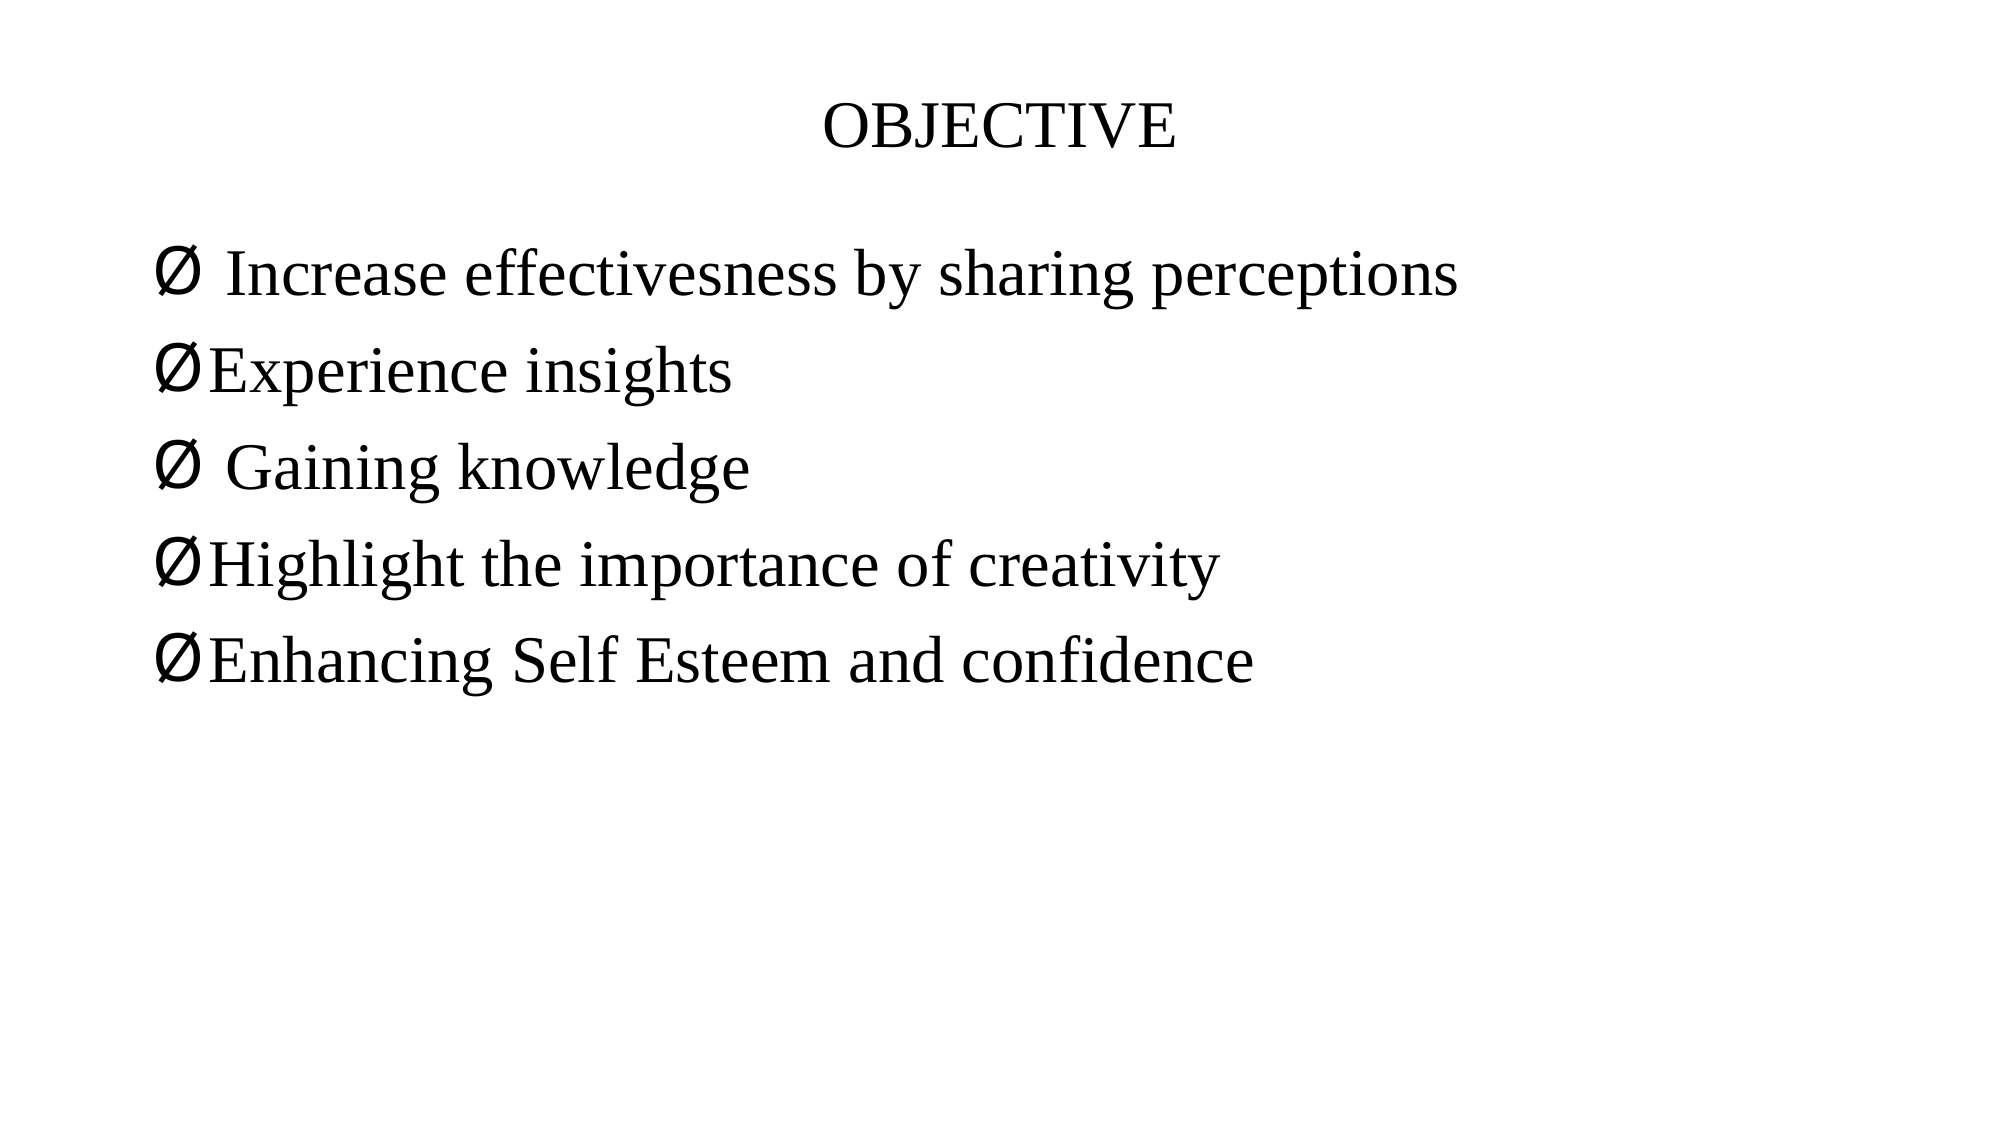

# OBJECTIVE
 Increase effectivesness by sharing perceptions
Experience insights
 Gaining knowledge
Highlight the importance of creativity
Enhancing Self Esteem and confidence